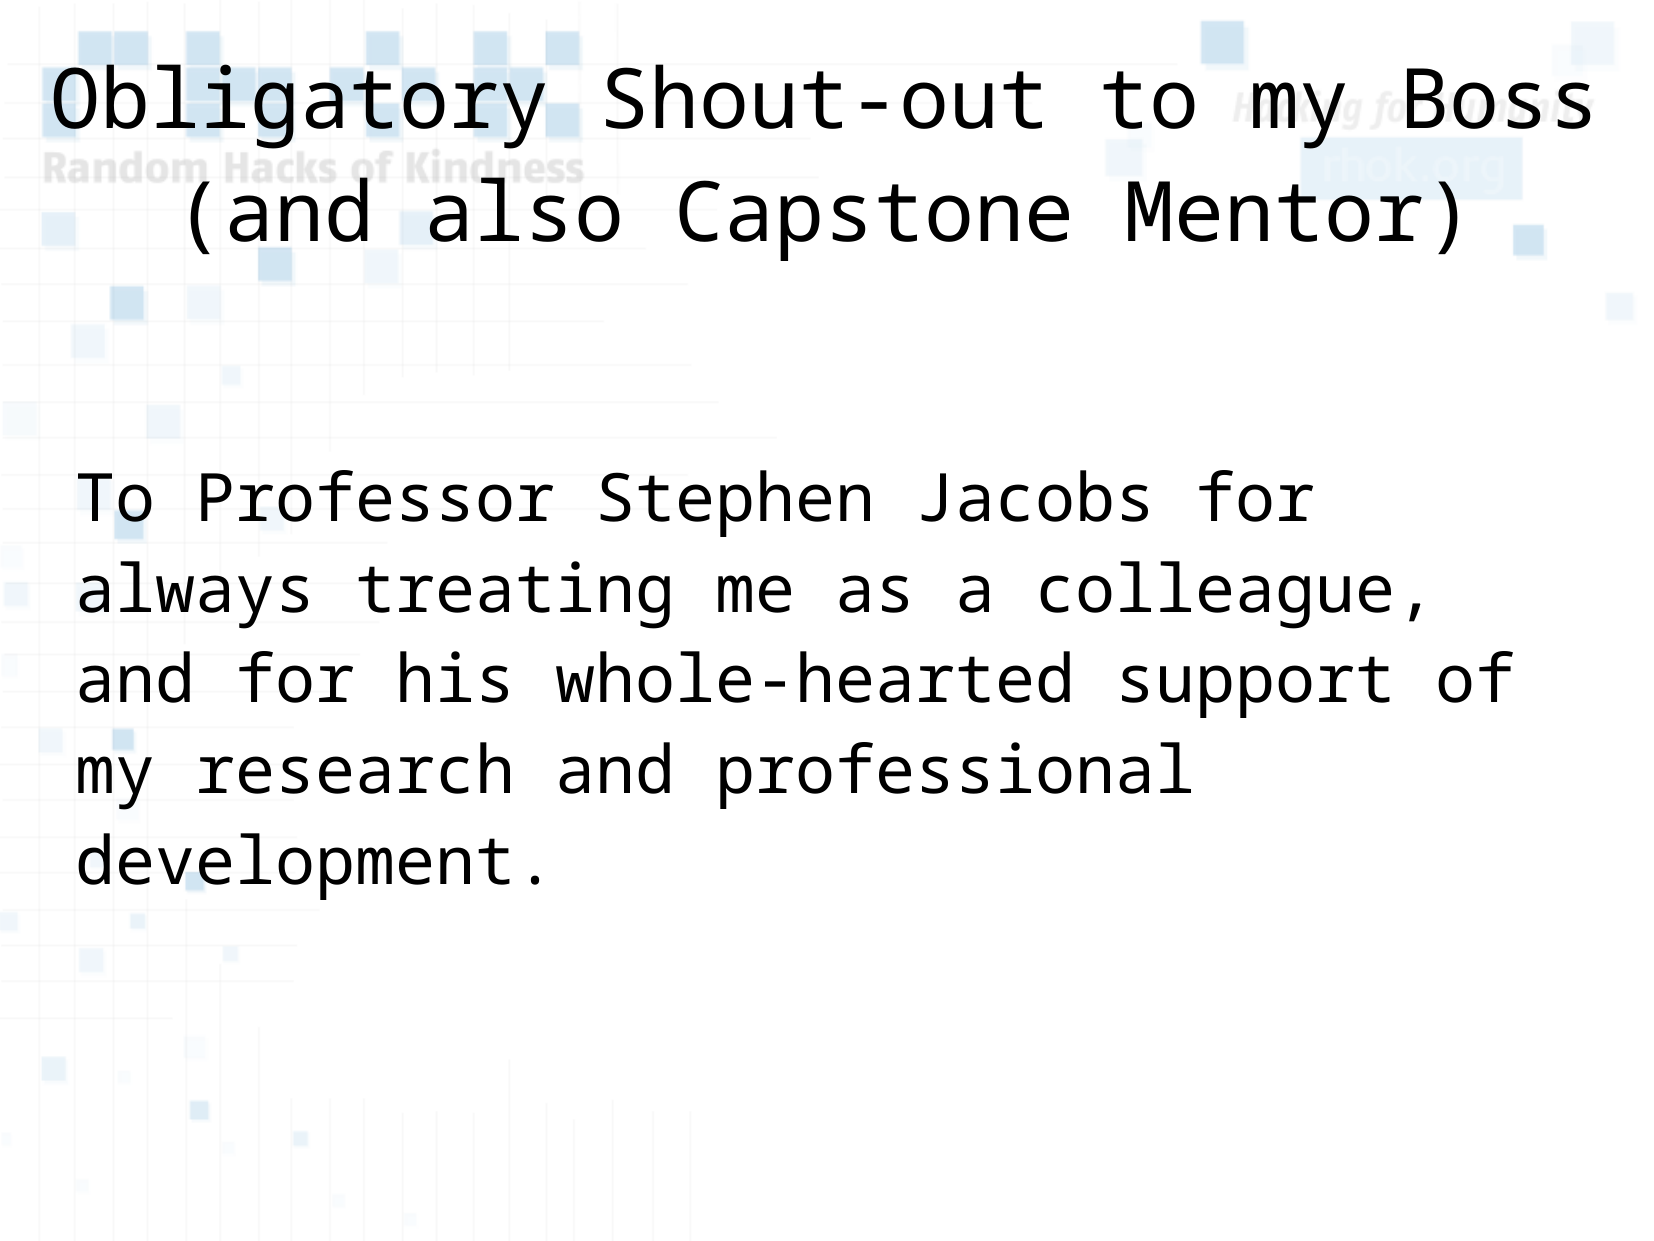

# Obligatory Shout-out to my Boss (and also Capstone Mentor)
To Professor Stephen Jacobs for always treating me as a colleague, and for his whole-hearted support of my research and professional development.